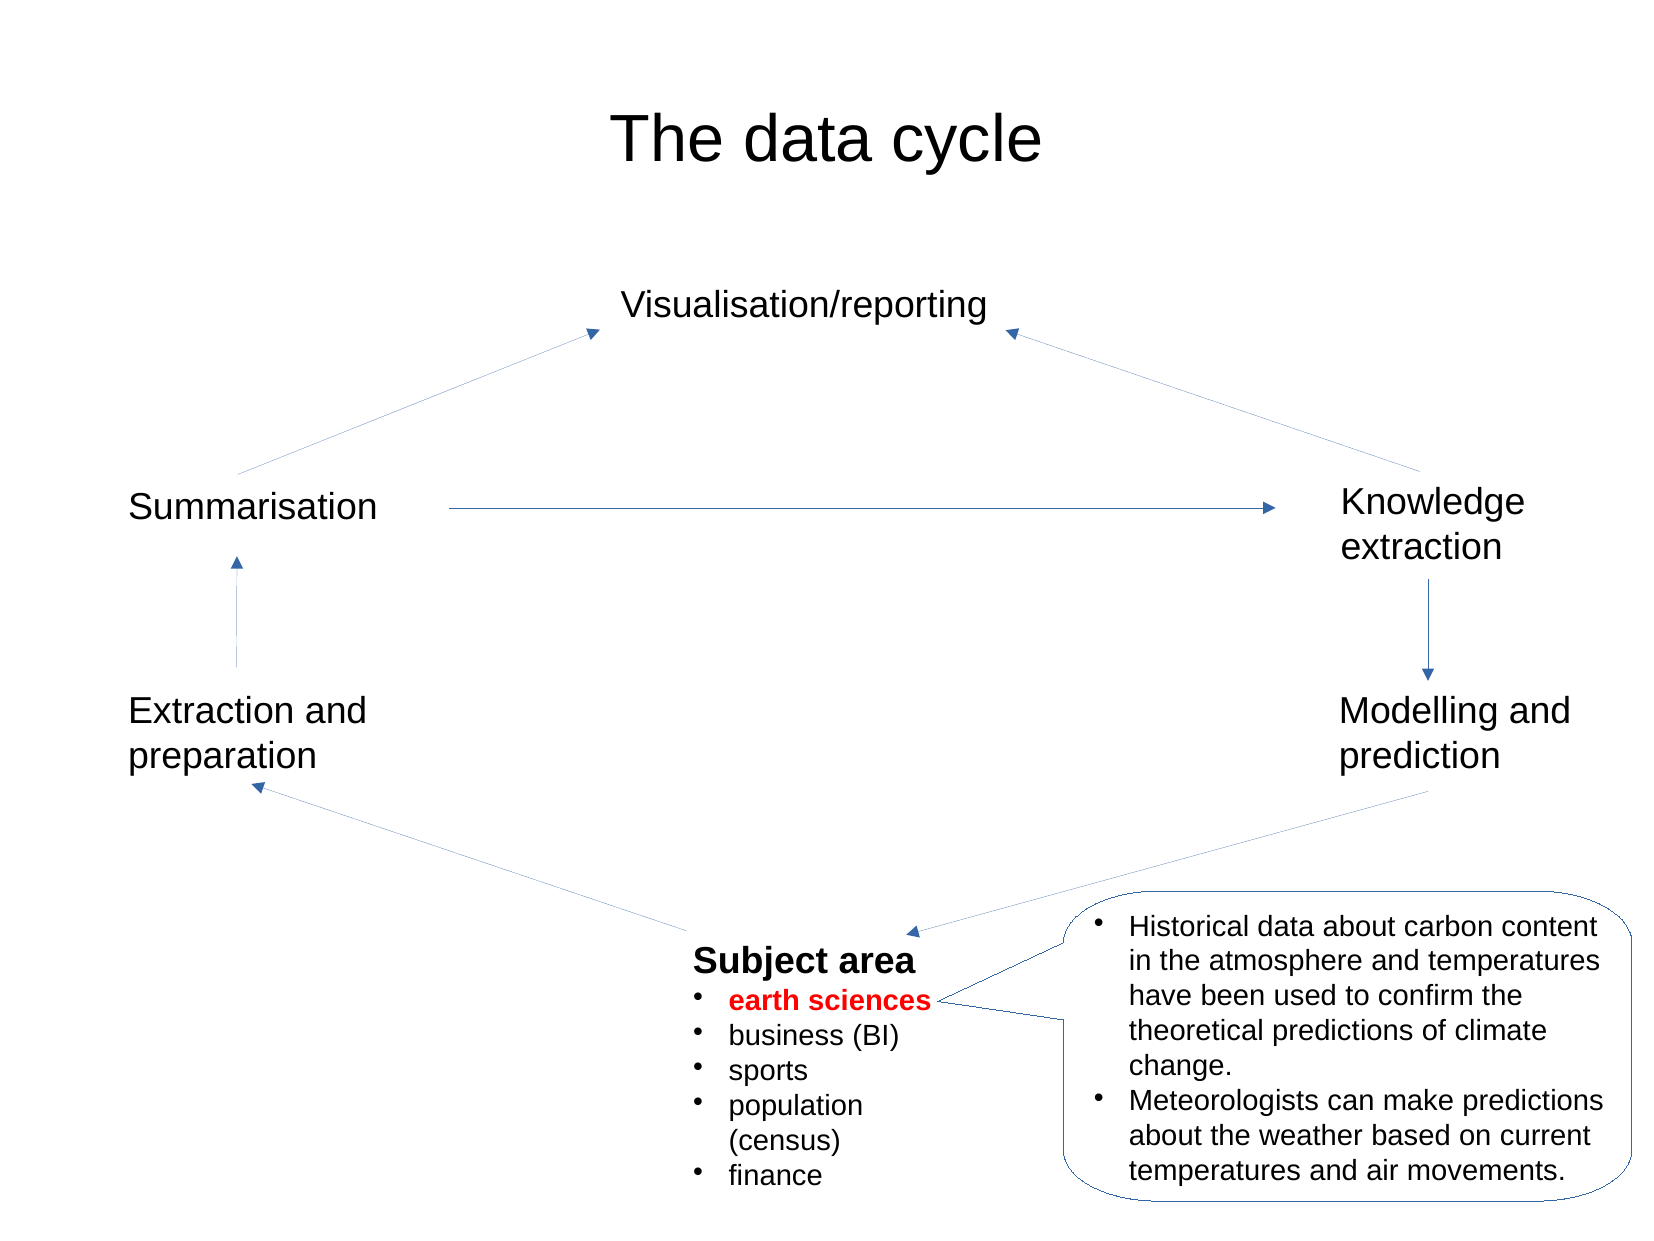

The data cycle
Visualisation/reporting
Knowledge extraction
Summarisation
Extraction and preparation
Modelling and prediction
Historical data about carbon content in the atmosphere and temperatures have been used to confirm the theoretical predictions of climate change.
Meteorologists can make predictions about the weather based on current temperatures and air movements.
Subject area
earth sciences
business (BI)
sports
population (census)
finance